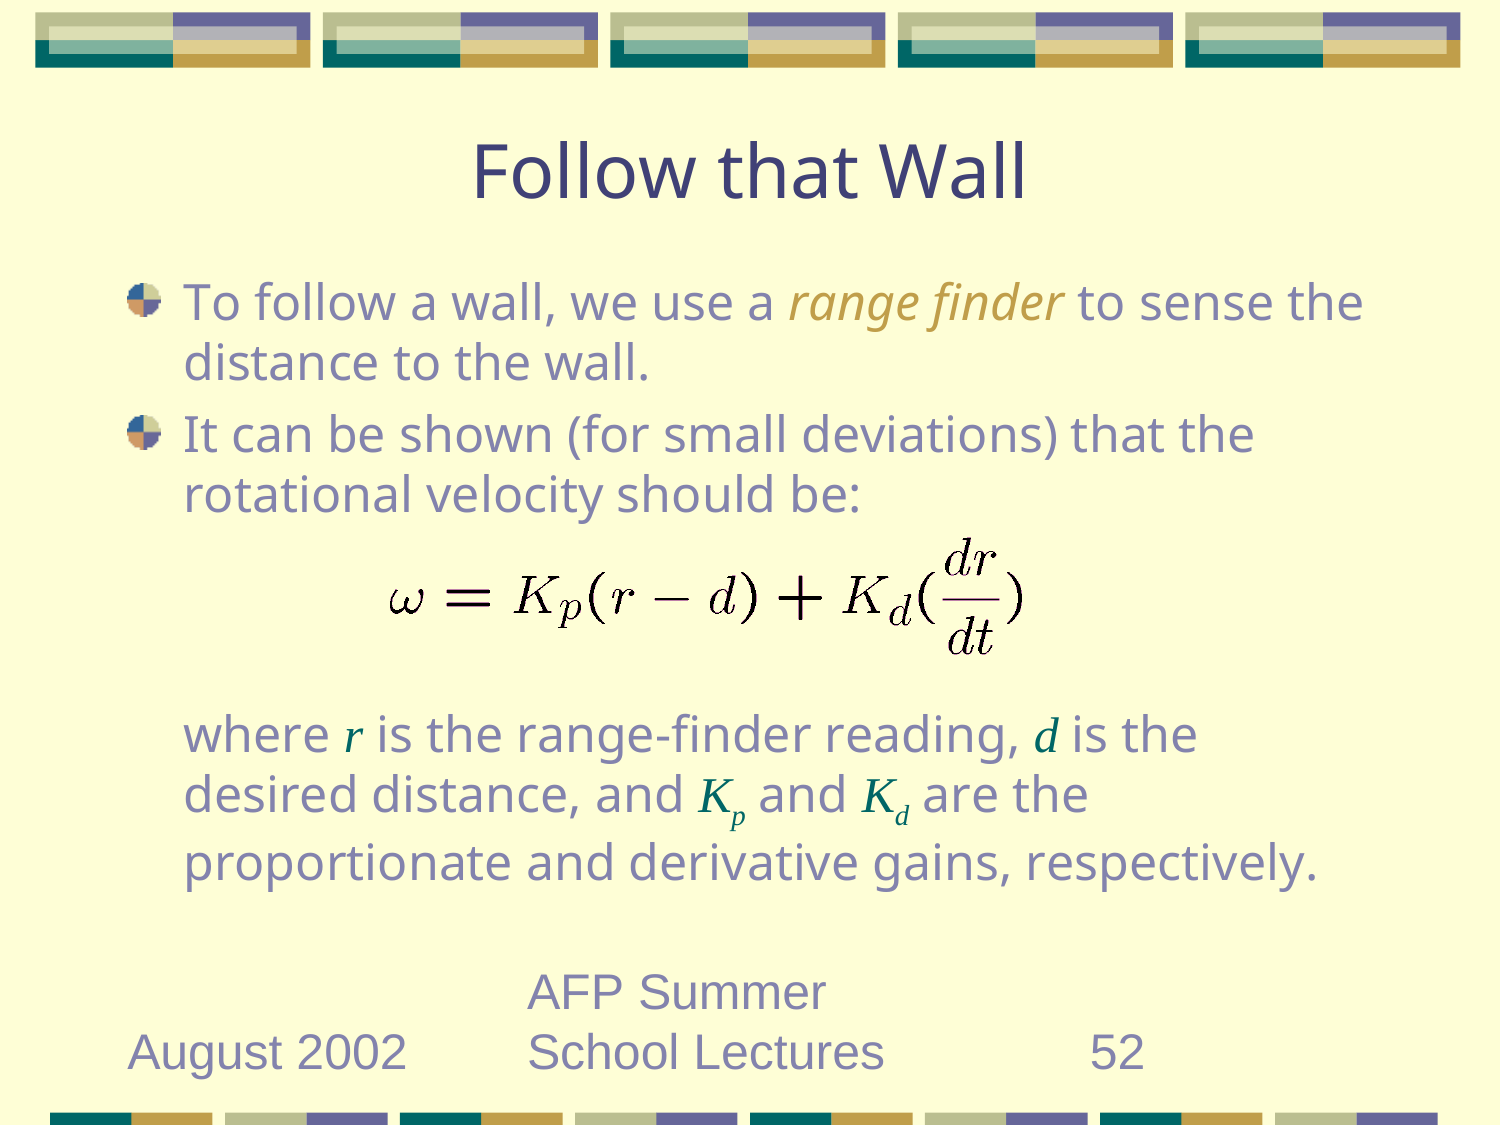

# Follow that Wall
To follow a wall, we use a range finder to sense the distance to the wall.
It can be shown (for small deviations) that the rotational velocity should be:
where r is the range-finder reading, d is the desired distance, and Kp and Kd are the proportionate and derivative gains, respectively.
August 2002
52